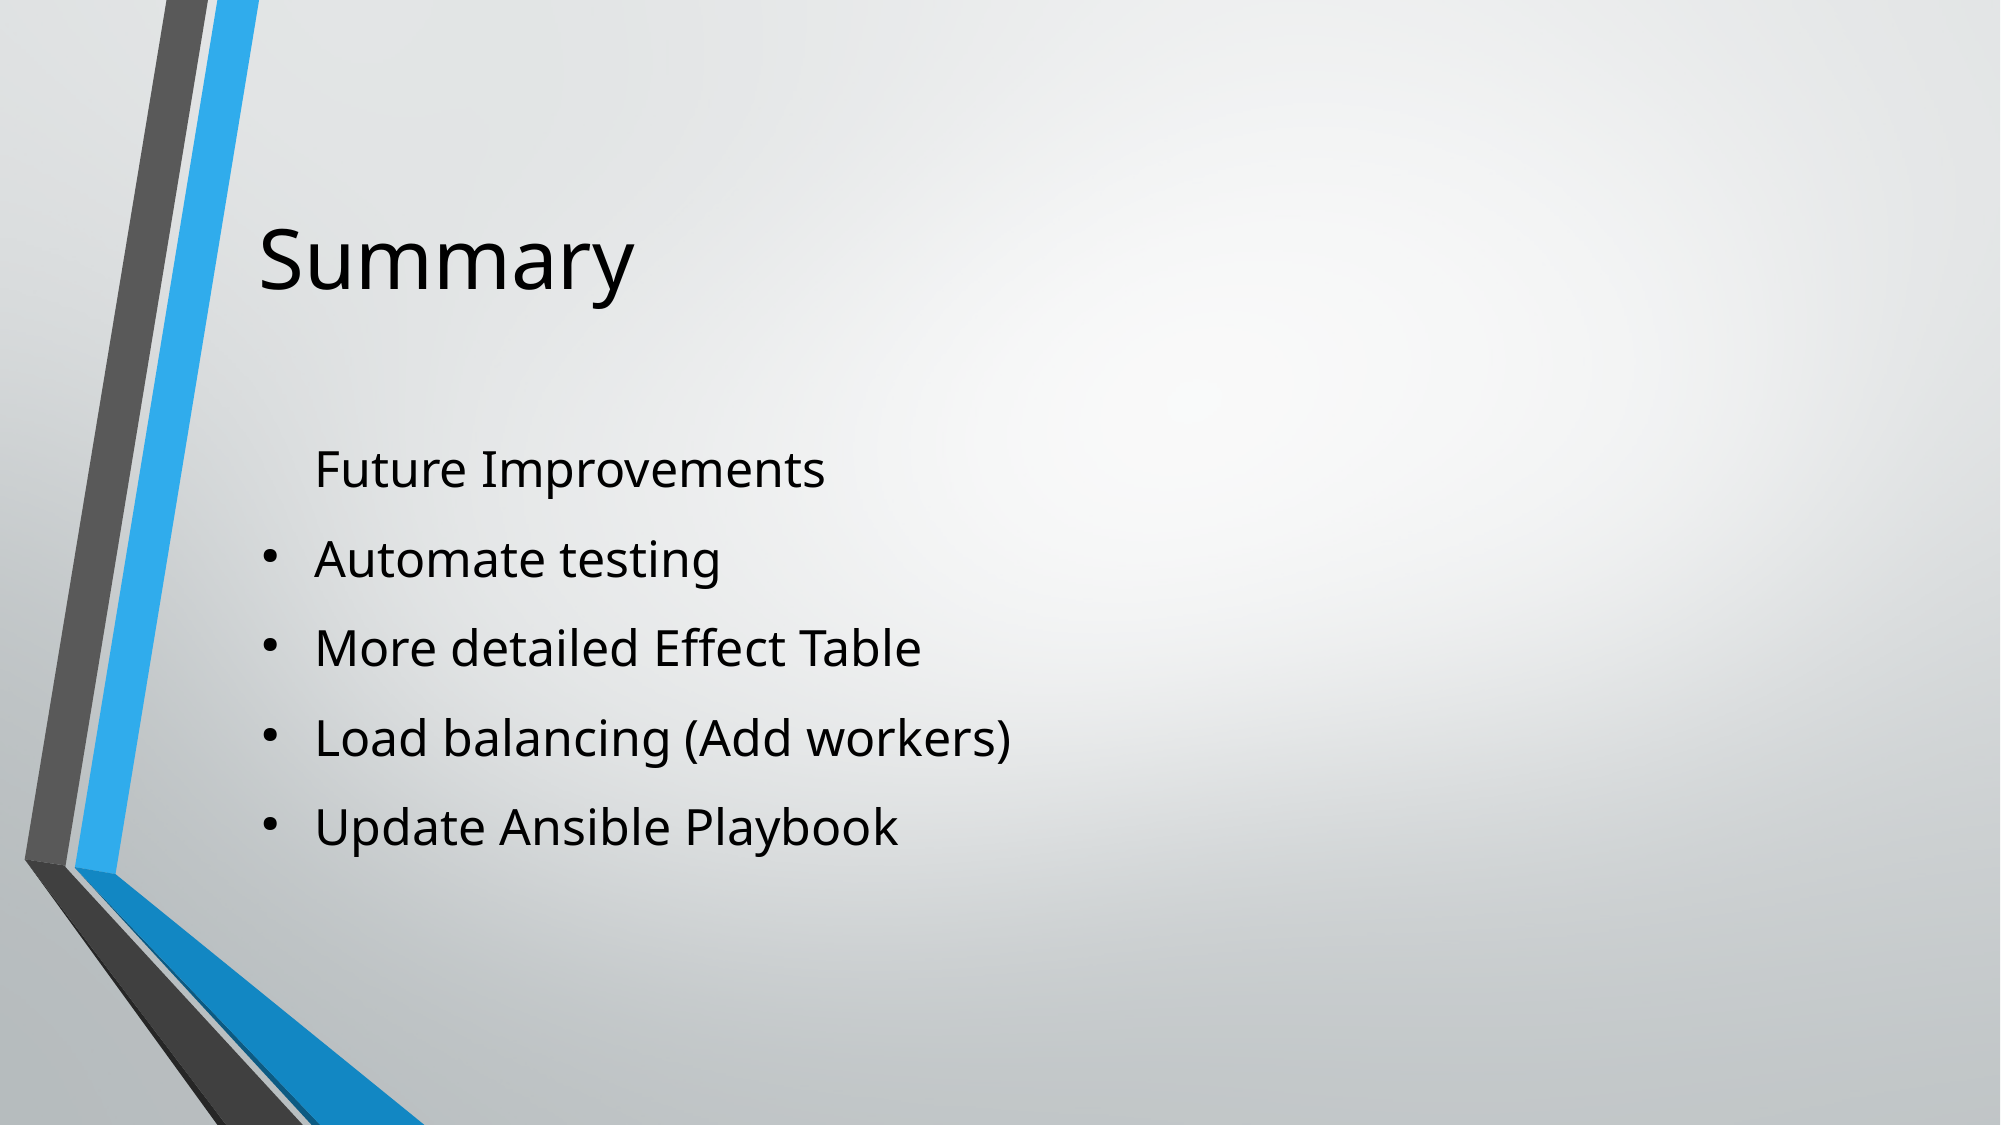

# Summary
Future Improvements
Automate testing
More detailed Effect Table
Load balancing (Add workers)
Update Ansible Playbook